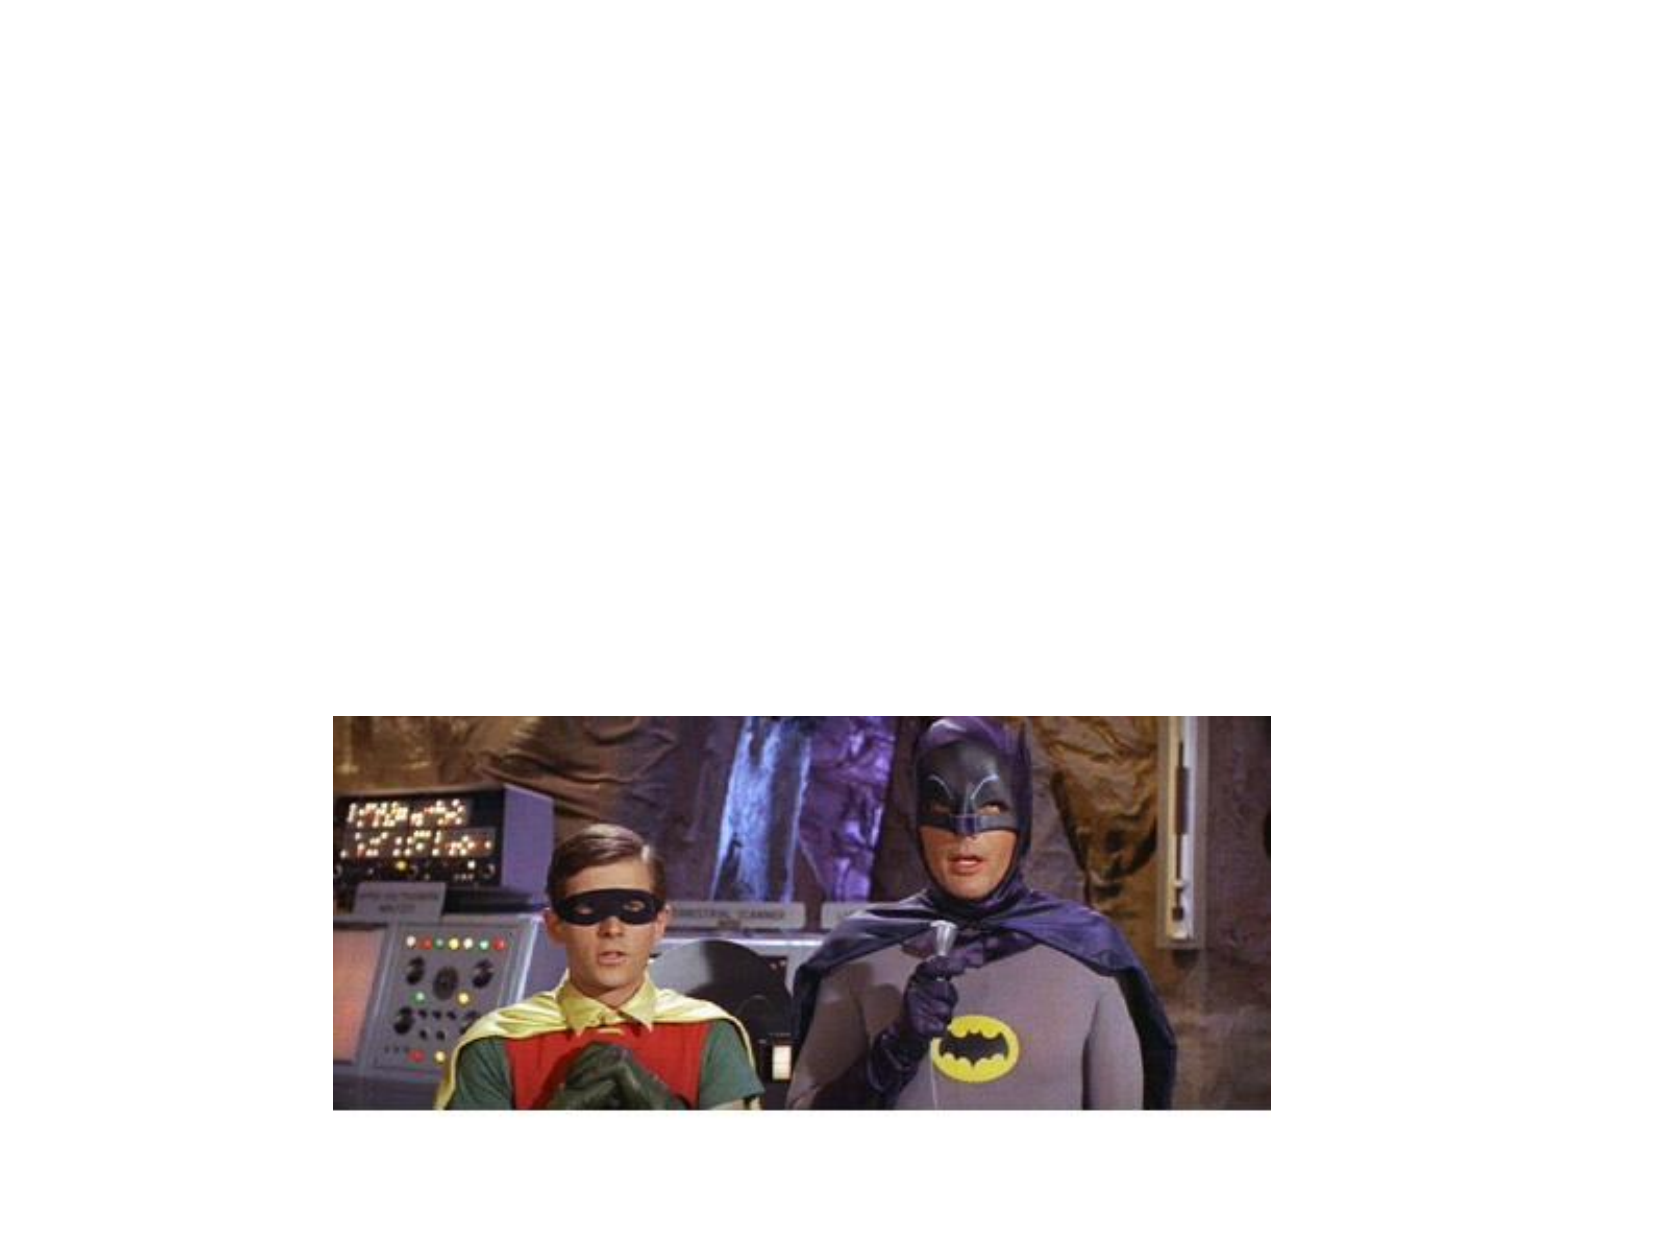

# Logs
dmesg
lastlog
last
logger:
$ logger -s -p user.debug Macacos me mordam, Batman!